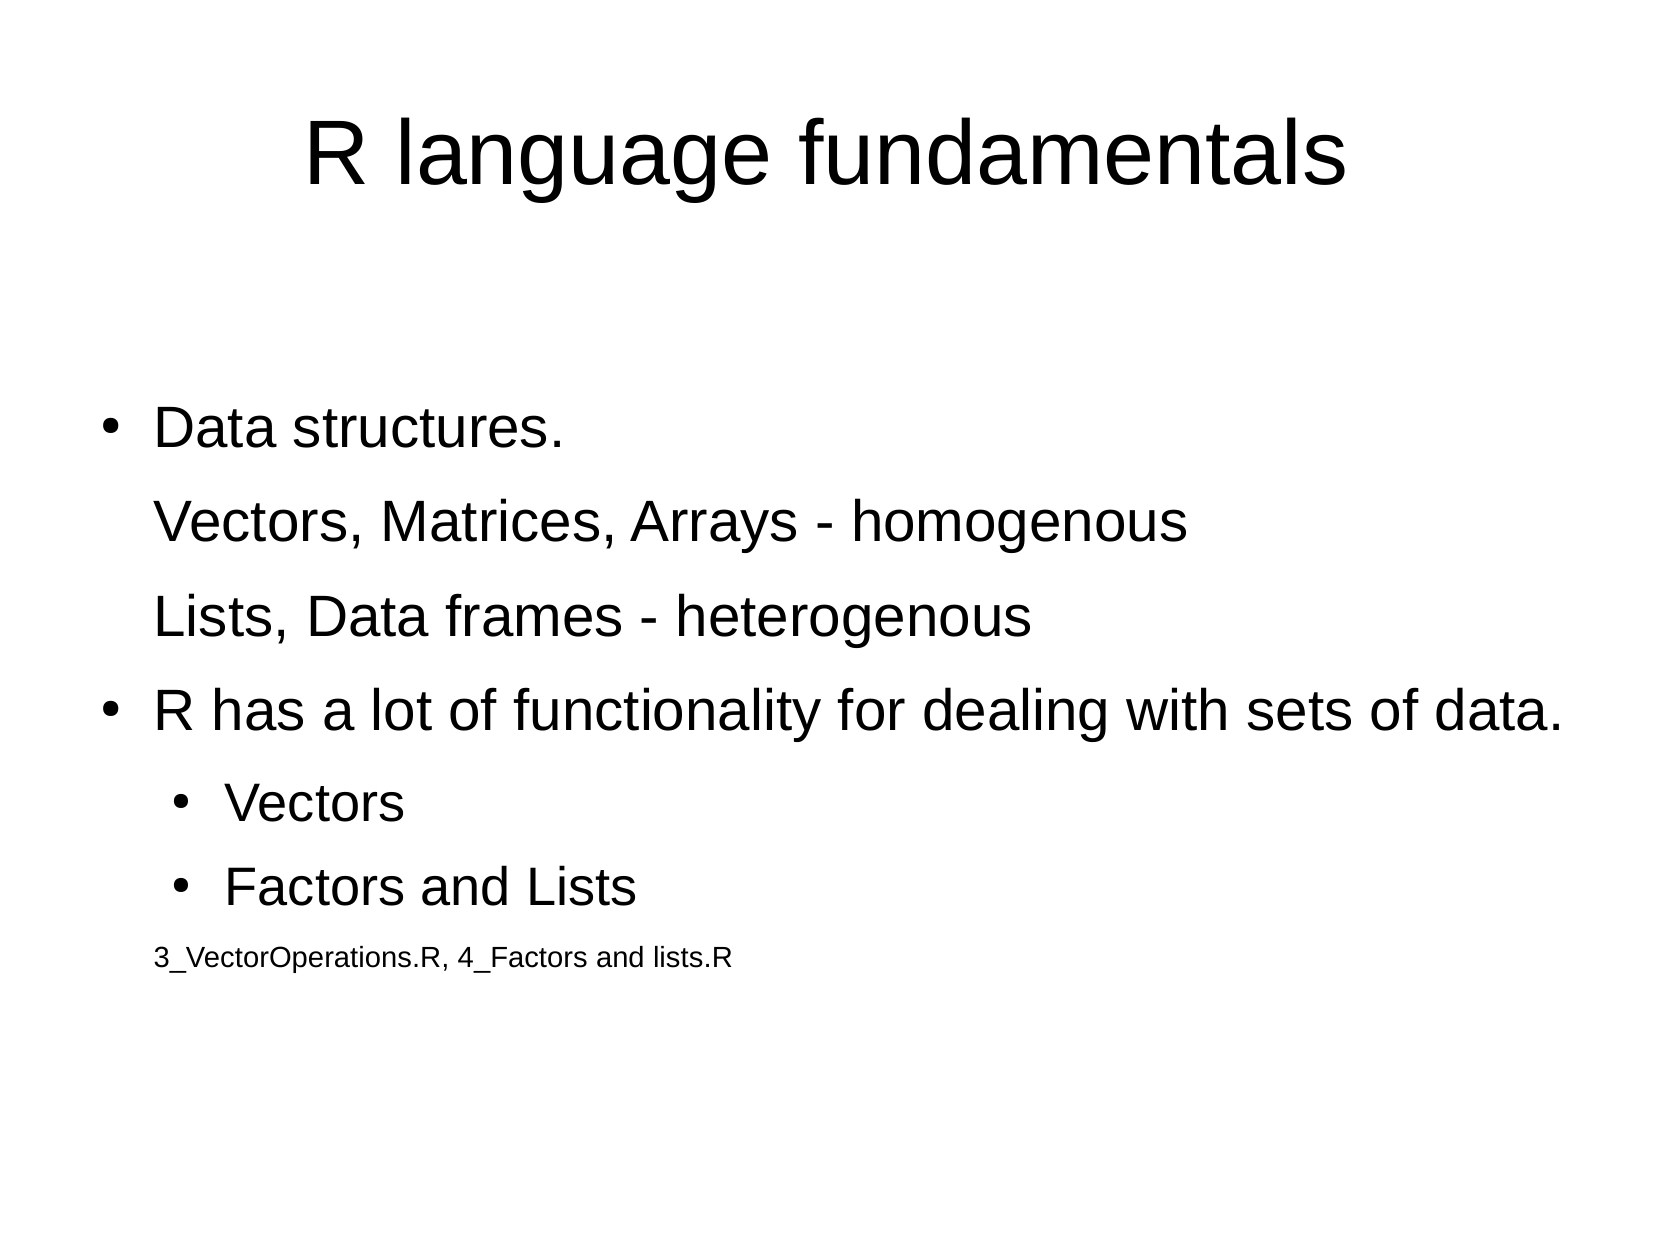

# R language fundamentals
Data structures.
Vectors, Matrices, Arrays - homogenous
Lists, Data frames - heterogenous
R has a lot of functionality for dealing with sets of data.
Vectors
Factors and Lists
3_VectorOperations.R, 4_Factors and lists.R